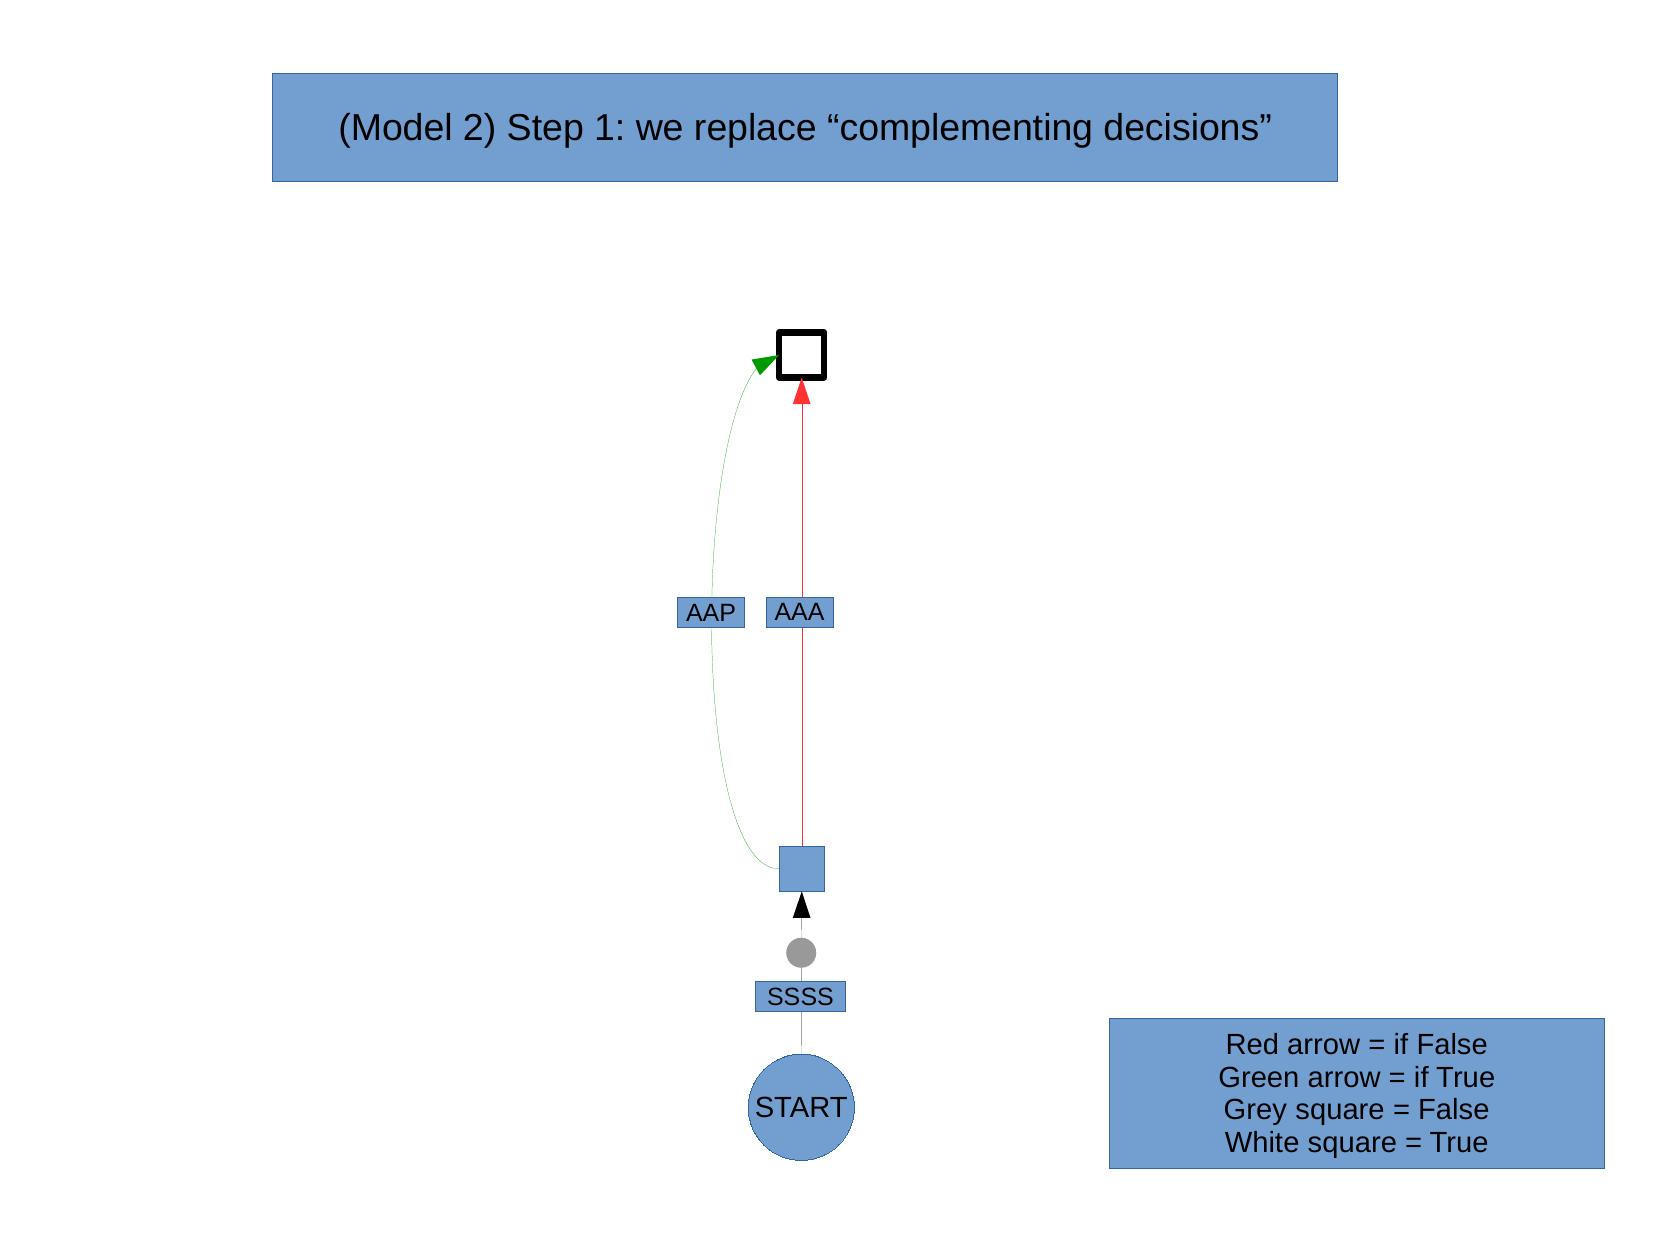

(Modele 2) Etape 2 : on remplace les “decisions inversantes”
(Model 2) Step 1: we replace “complementing decisions”
AAA
AAP
SSSS
Fleche rouge = le chemin de gauche
Fleche verte = le chemin de droite
Porte grise = Tu meurt
Porte blanche = Tu survis
Fleche rouge = le chemin de droite
Fleche verte = le chemin de gauche
Porte grise = Tu meurt
Porte blanche = Tu survis
Red arrow = if False
Green arrow = if True
Grey square = False
White square = True
START